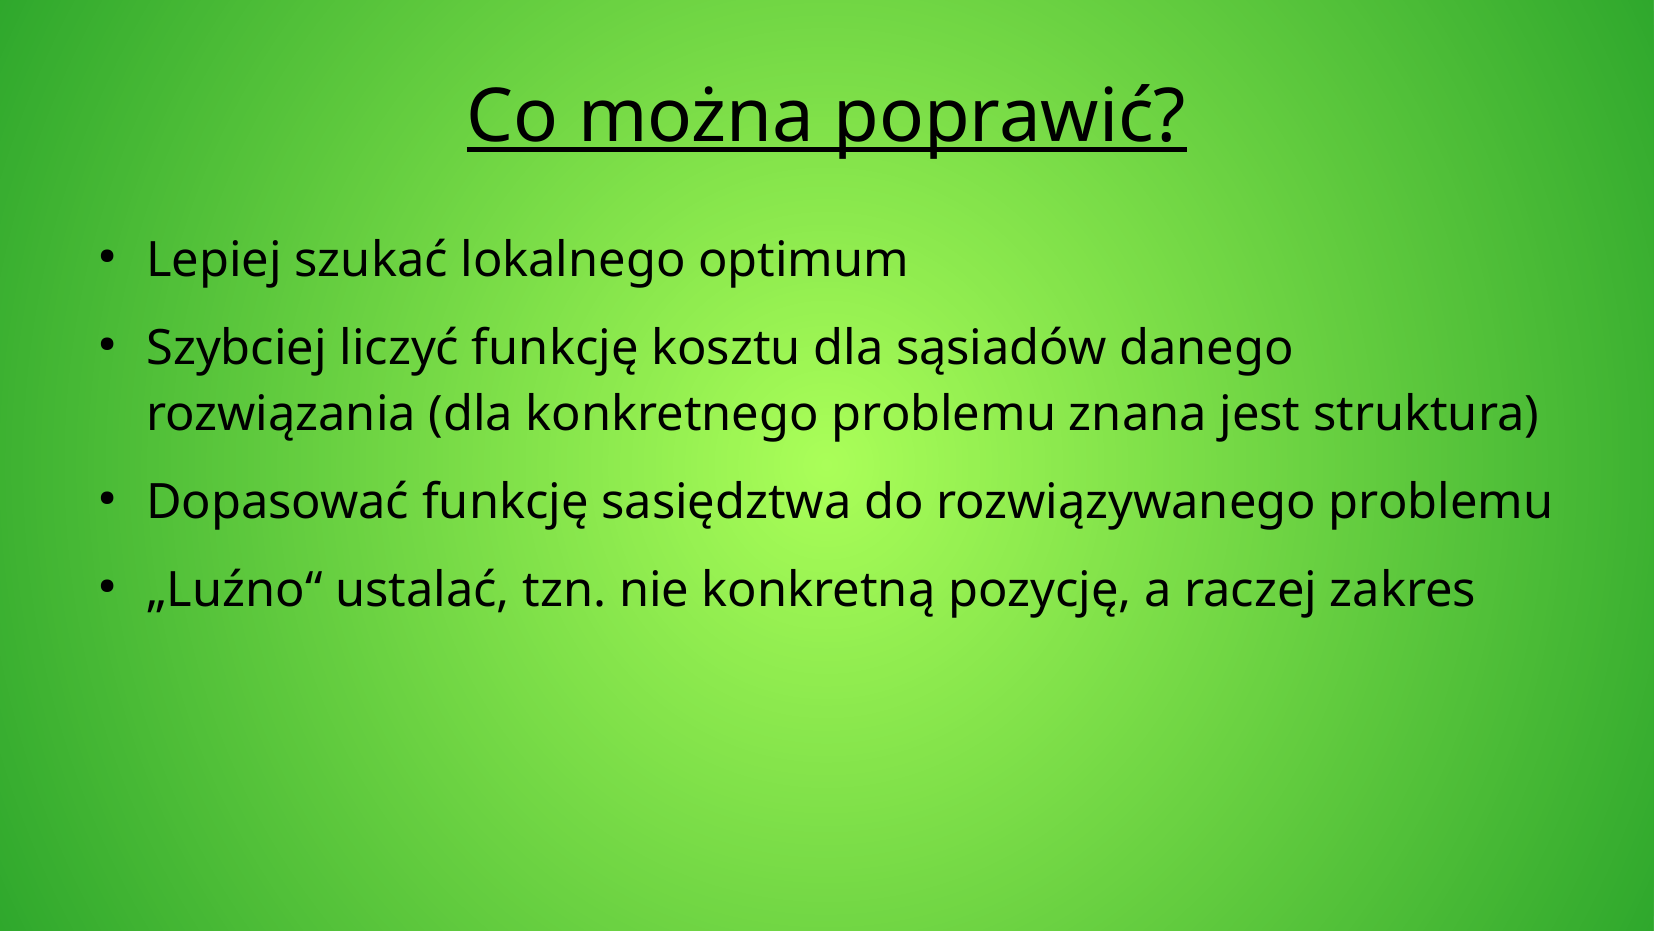

# Co można poprawić?
Lepiej szukać lokalnego optimum
Szybciej liczyć funkcję kosztu dla sąsiadów danego rozwiązania (dla konkretnego problemu znana jest struktura)
Dopasować funkcję sasiędztwa do rozwiązywanego problemu
„Luźno“ ustalać, tzn. nie konkretną pozycję, a raczej zakres